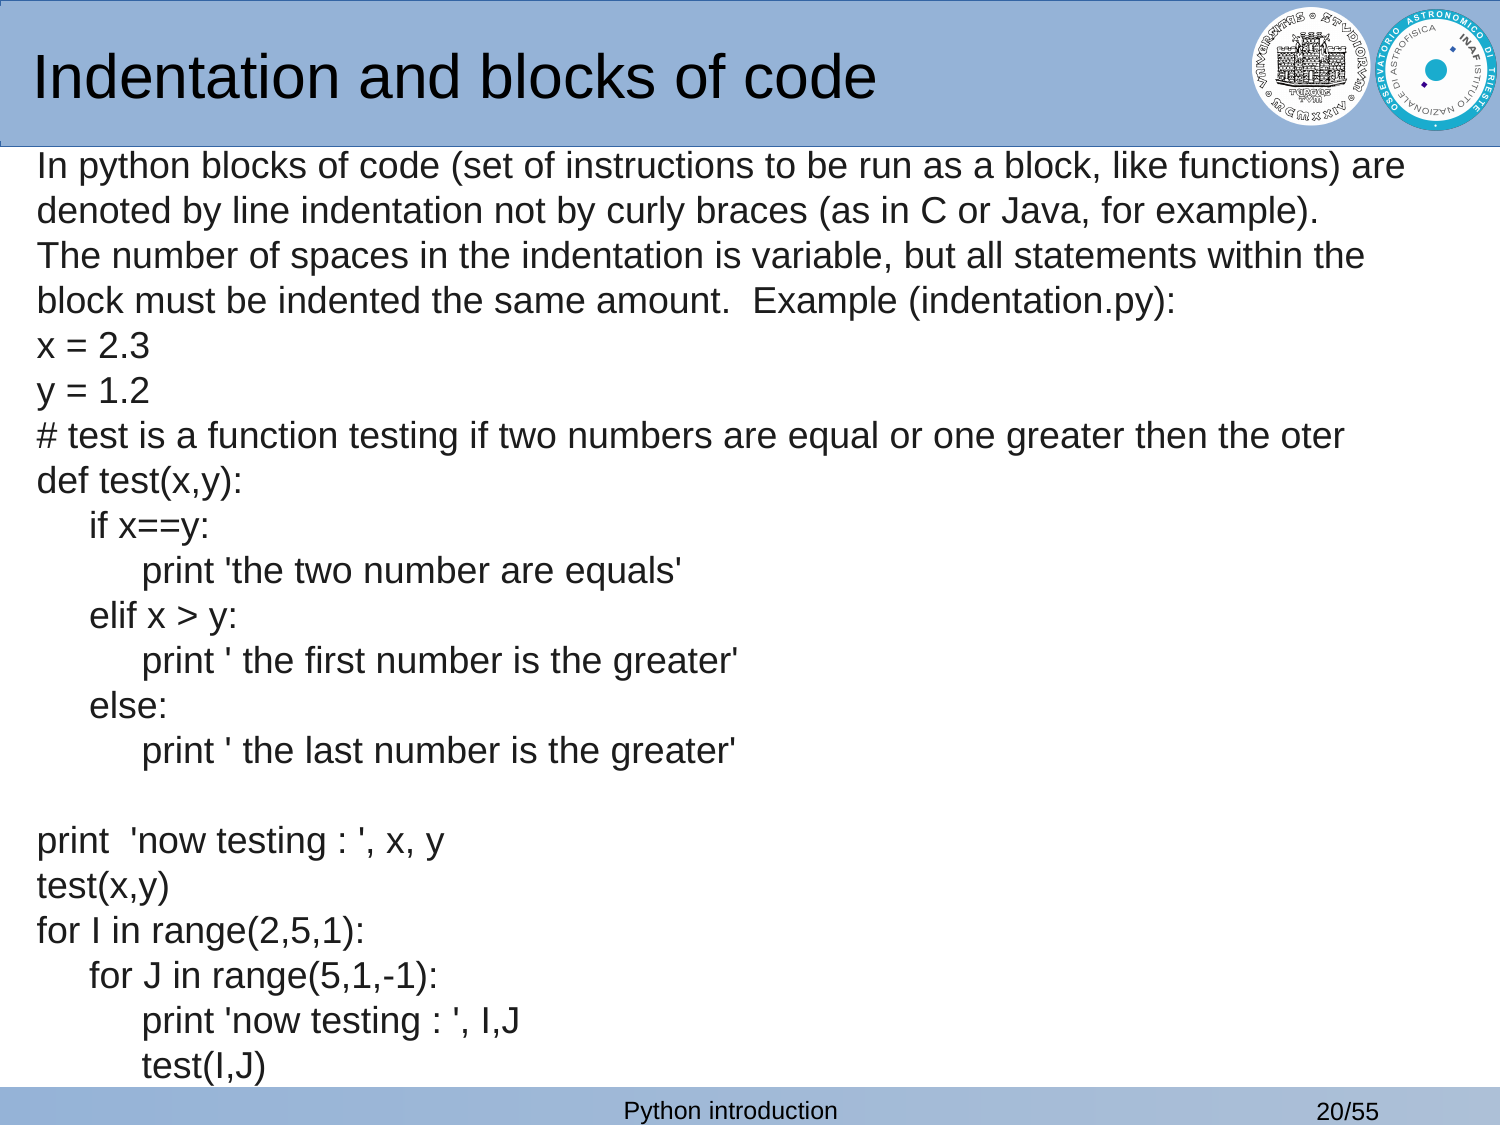

Indentation and blocks of code
# In python blocks of code (set of instructions to be run as a block, like functions) are denoted by line indentation not by curly braces (as in C or Java, for example).
The number of spaces in the indentation is variable, but all statements within the block must be indented the same amount. Example (indentation.py):
x = 2.3
y = 1.2
# test is a function testing if two numbers are equal or one greater then the oter
def test(x,y):
 if x==y:
 print 'the two number are equals'
 elif x > y:
 print ' the first number is the greater'
 else:
 print ' the last number is the greater'
print 'now testing : ', x, y
test(x,y)
for I in range(2,5,1):
 for J in range(5,1,-1):
 print 'now testing : ', I,J
 test(I,J)